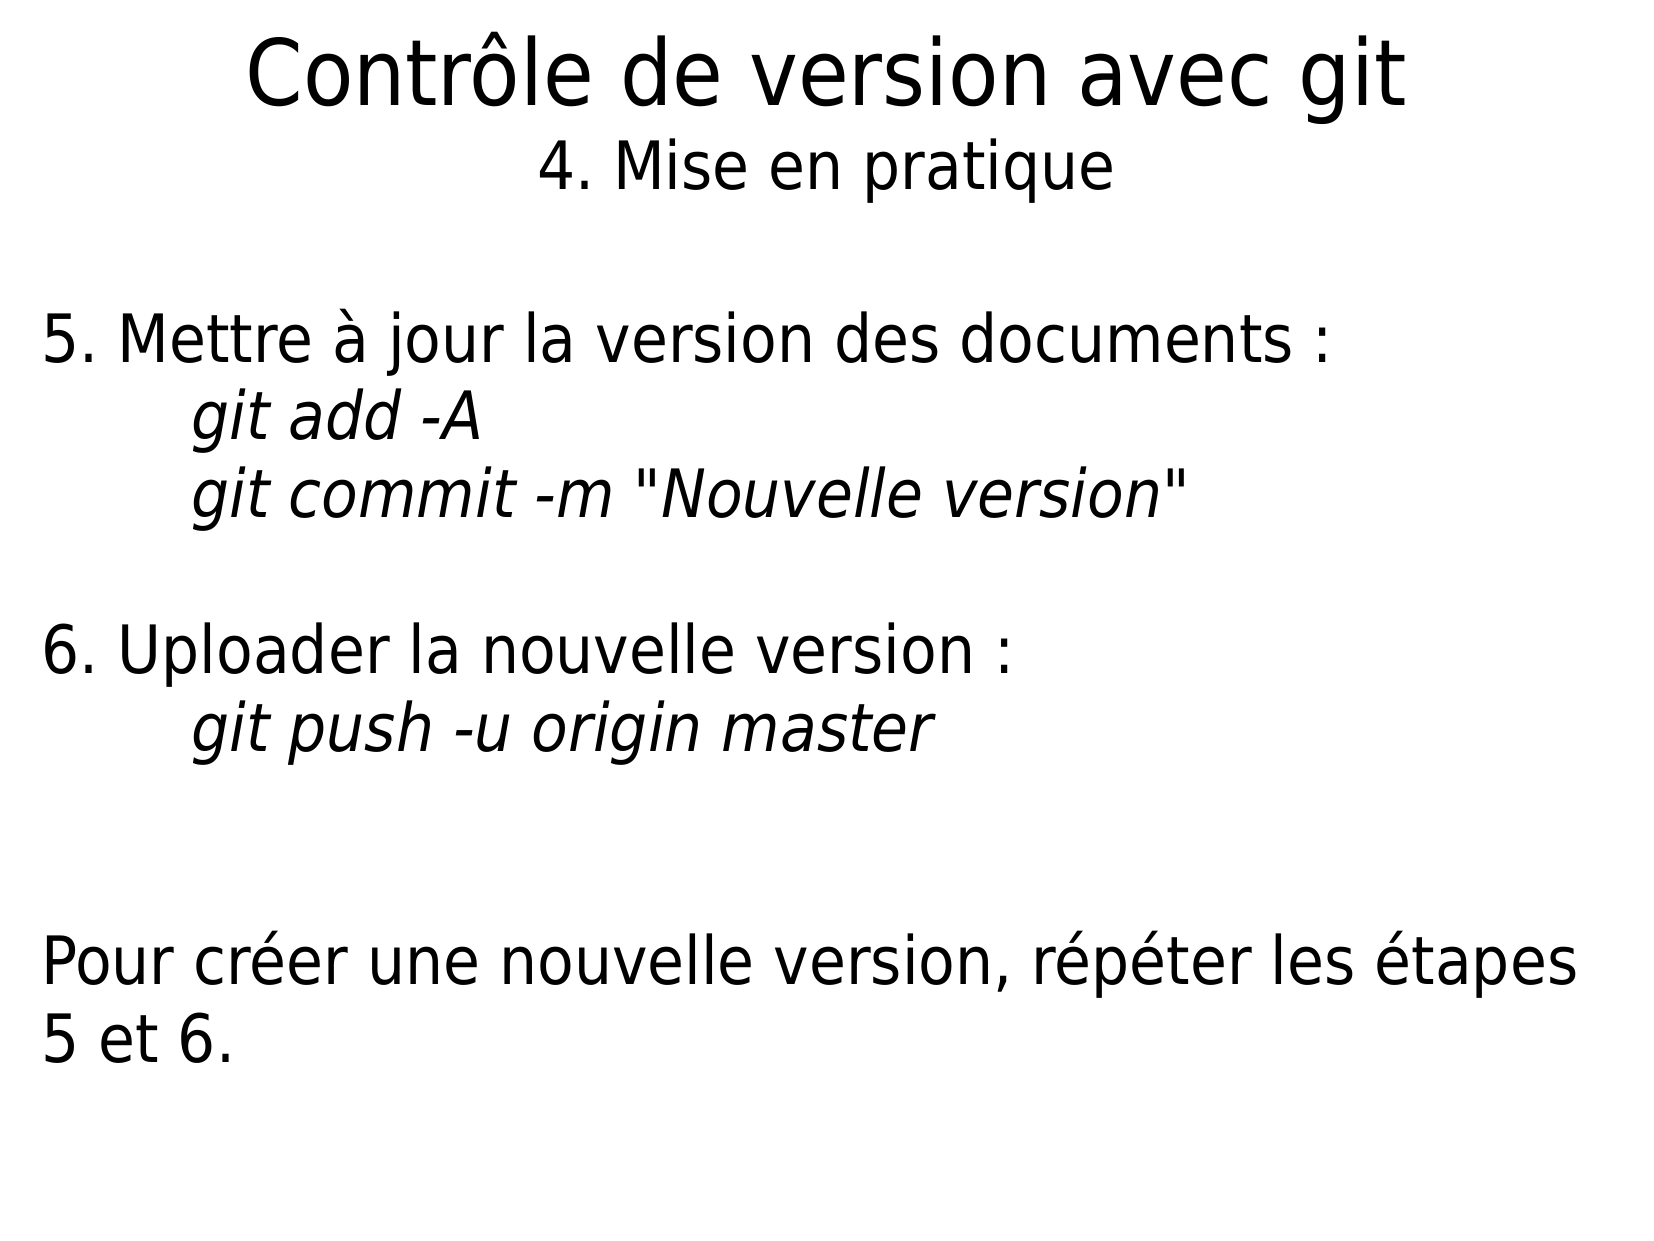

# Contrôle de version avec git 4. Mise en pratique
5. Mettre à jour la version des documents :
		git add -A
		git commit -m "Nouvelle version"
6. Uploader la nouvelle version :
		git push -u origin master
Pour créer une nouvelle version, répéter les étapes 5 et 6.